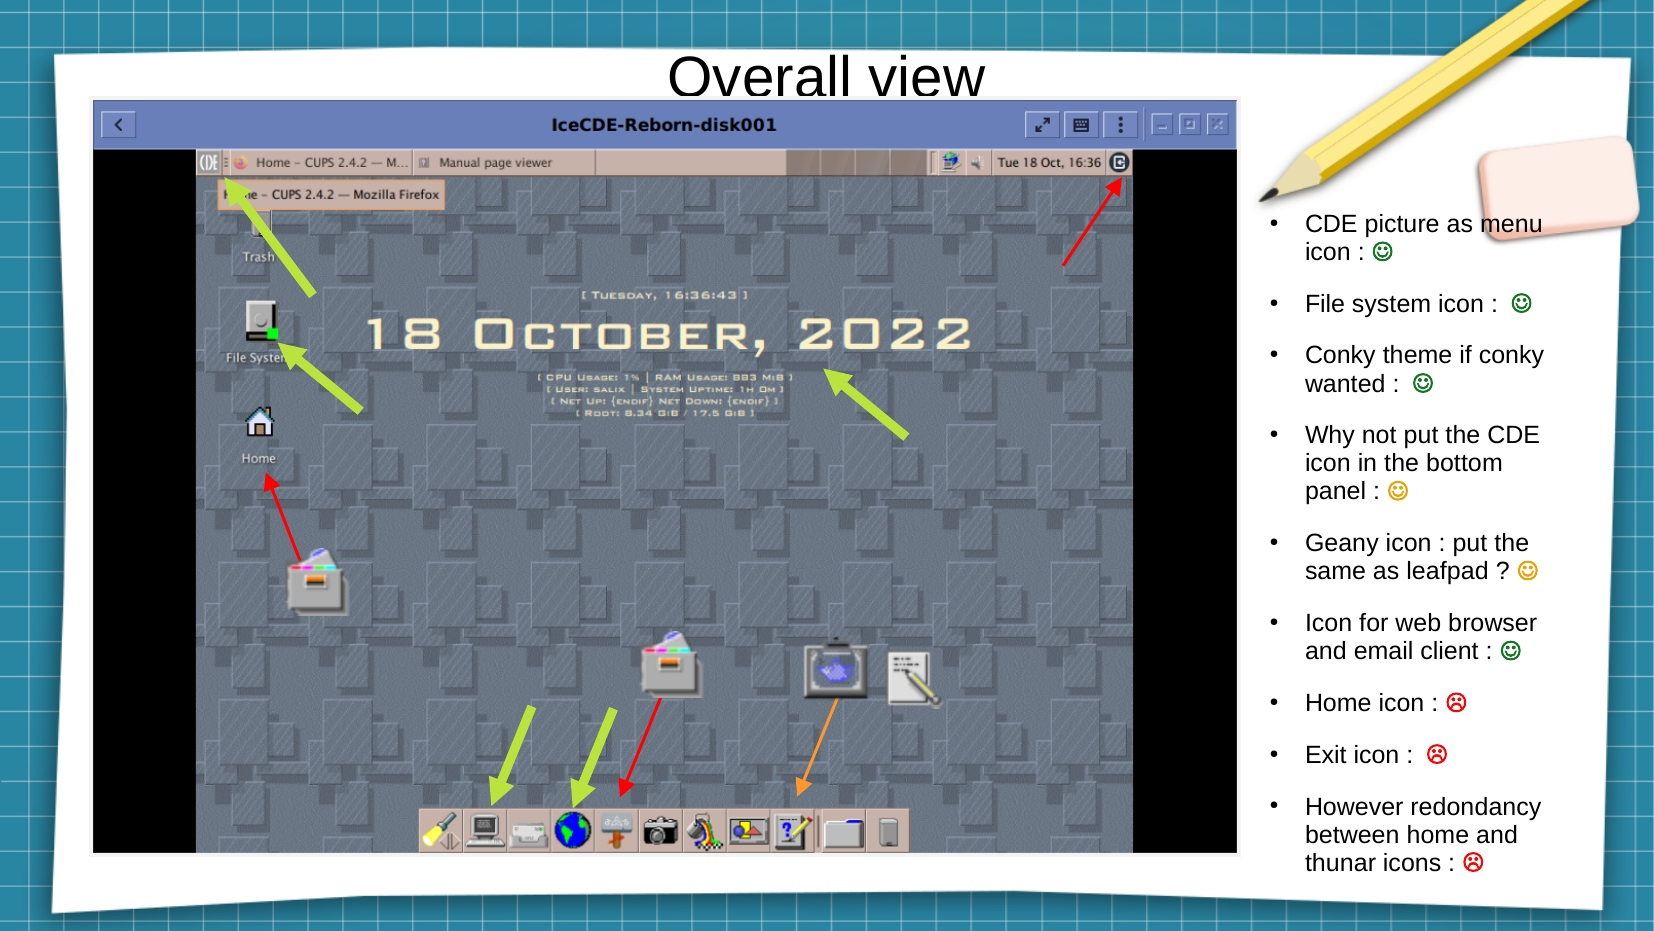

# Overall view
CDE picture as menu icon : ☺
File system icon : ☺
Conky theme if conky wanted : ☺
Why not put the CDE icon in the bottom panel : ☺
Geany icon : put the same as leafpad ? ☺
Icon for web browser and email client : ☺
Home icon : ☹
Exit icon : ☹
However redondancy between home and thunar icons : ☹